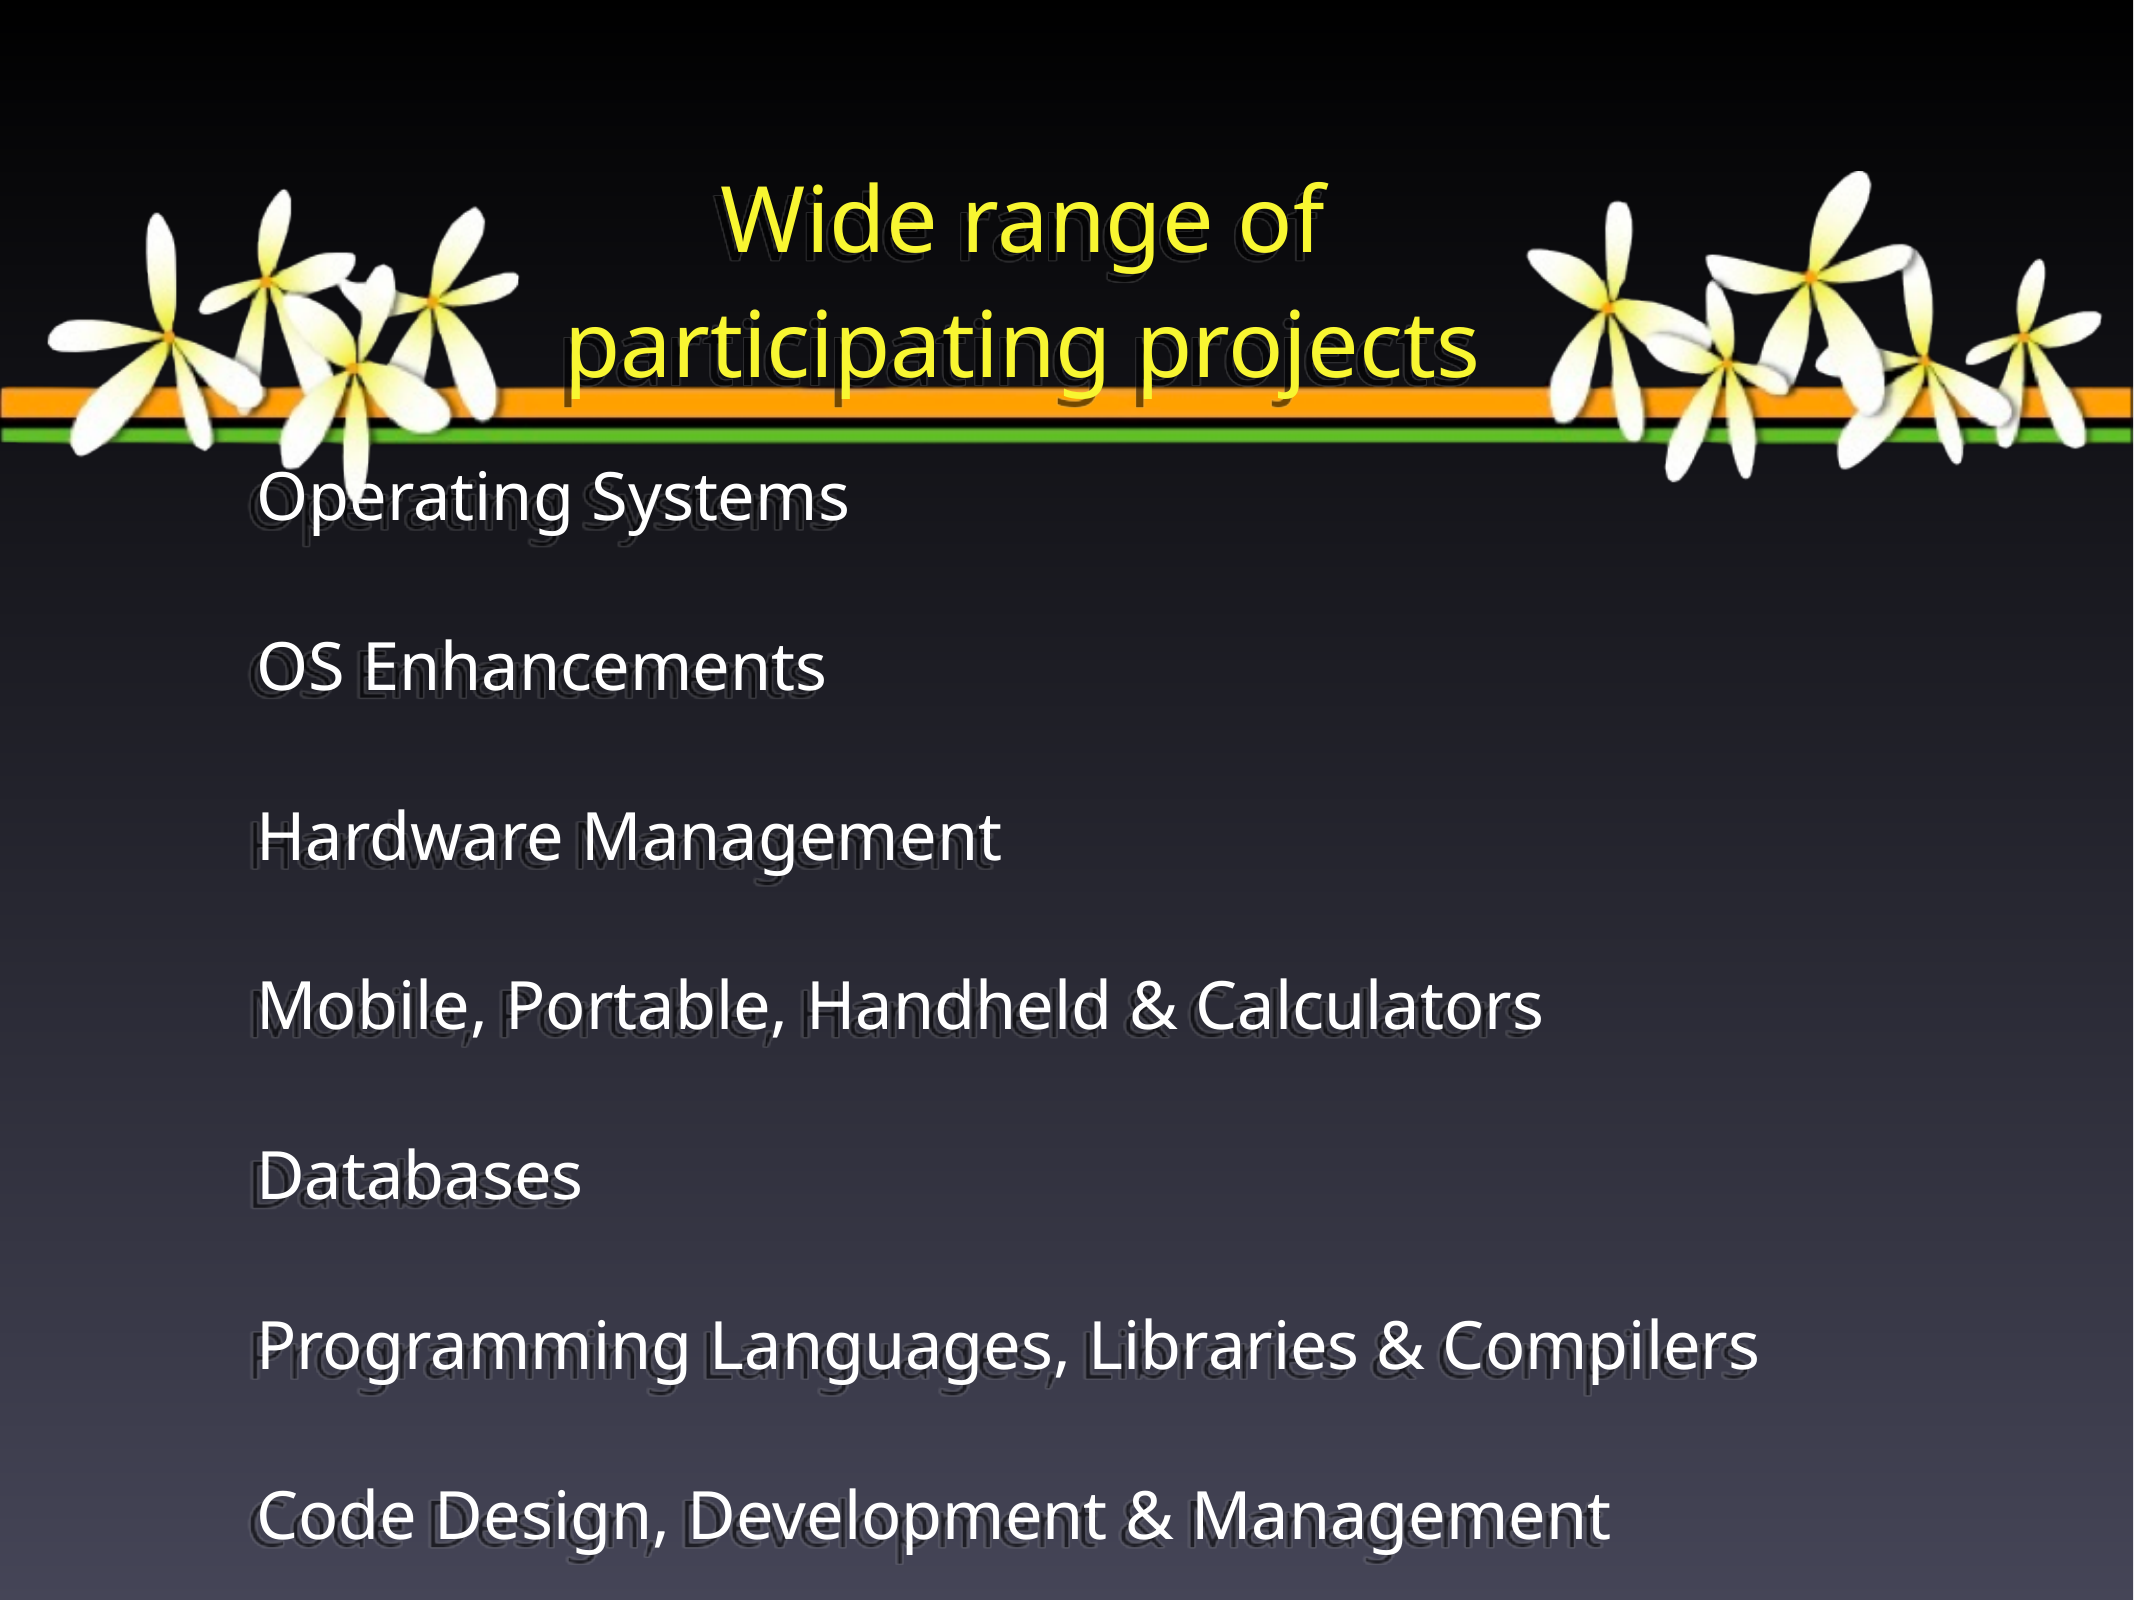

Wide range of participating projects
# Operating Systems
OS Enhancements
Hardware Management
Mobile, Portable, Handheld & Calculators
Databases
Programming Languages, Libraries & Compilers
Code Design, Development & Management
Open Source Development
Internet & Networks
Video, TV & Photography